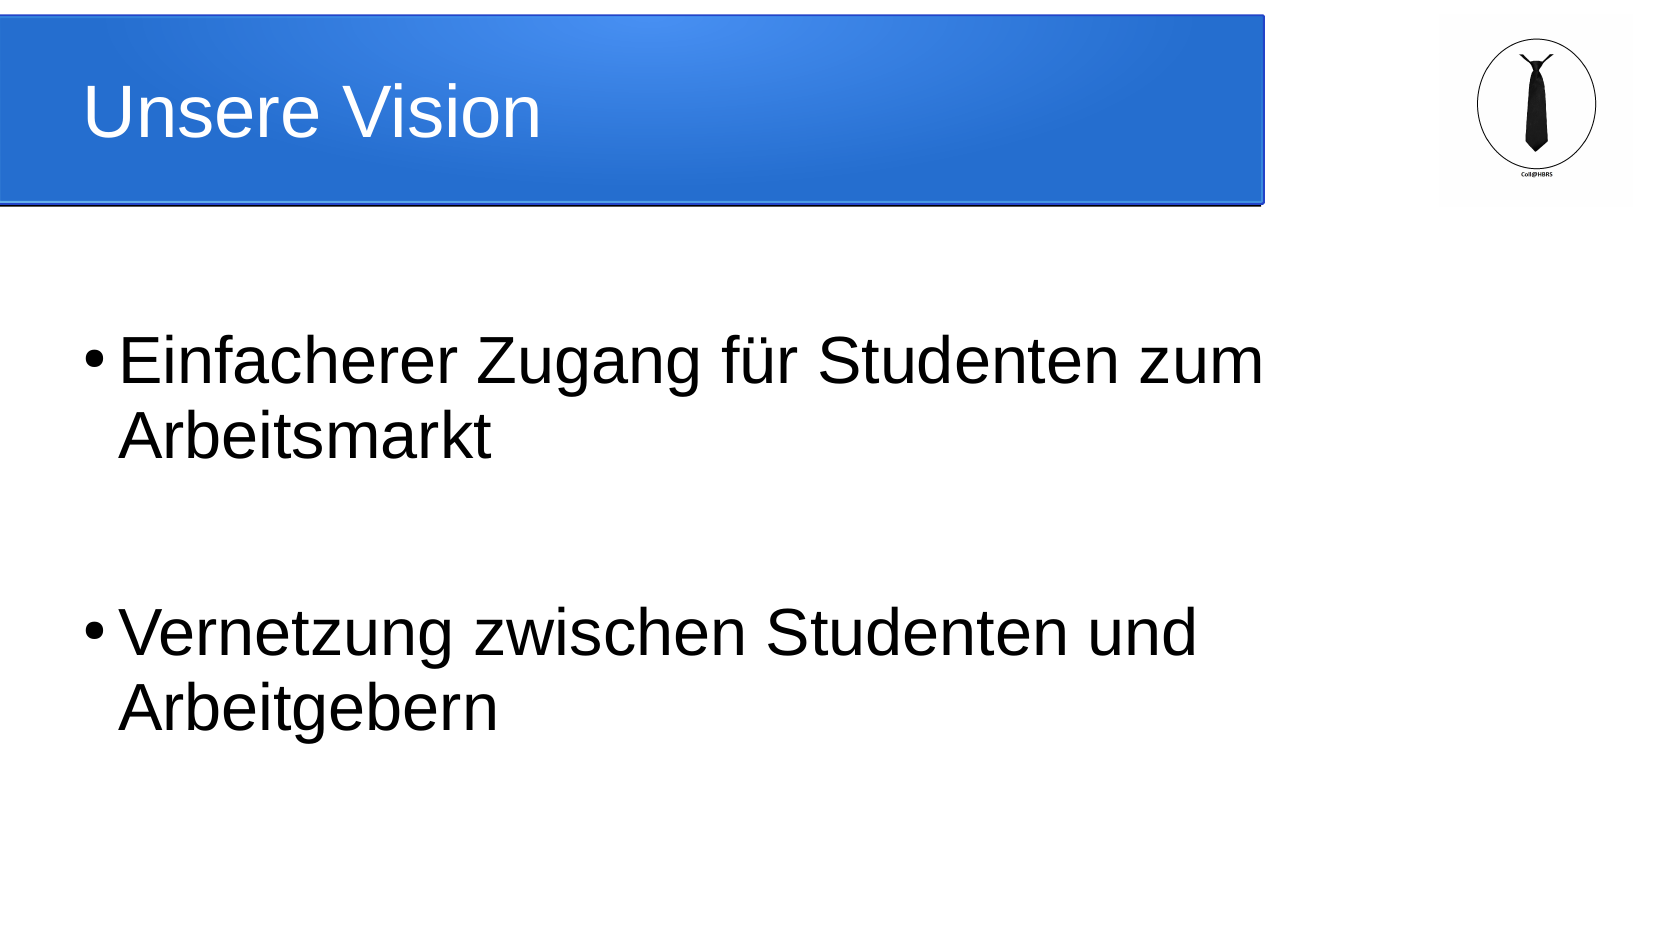

# Unsere Vision
Einfacherer Zugang für Studenten zum Arbeitsmarkt
Vernetzung zwischen Studenten und Arbeitgebern